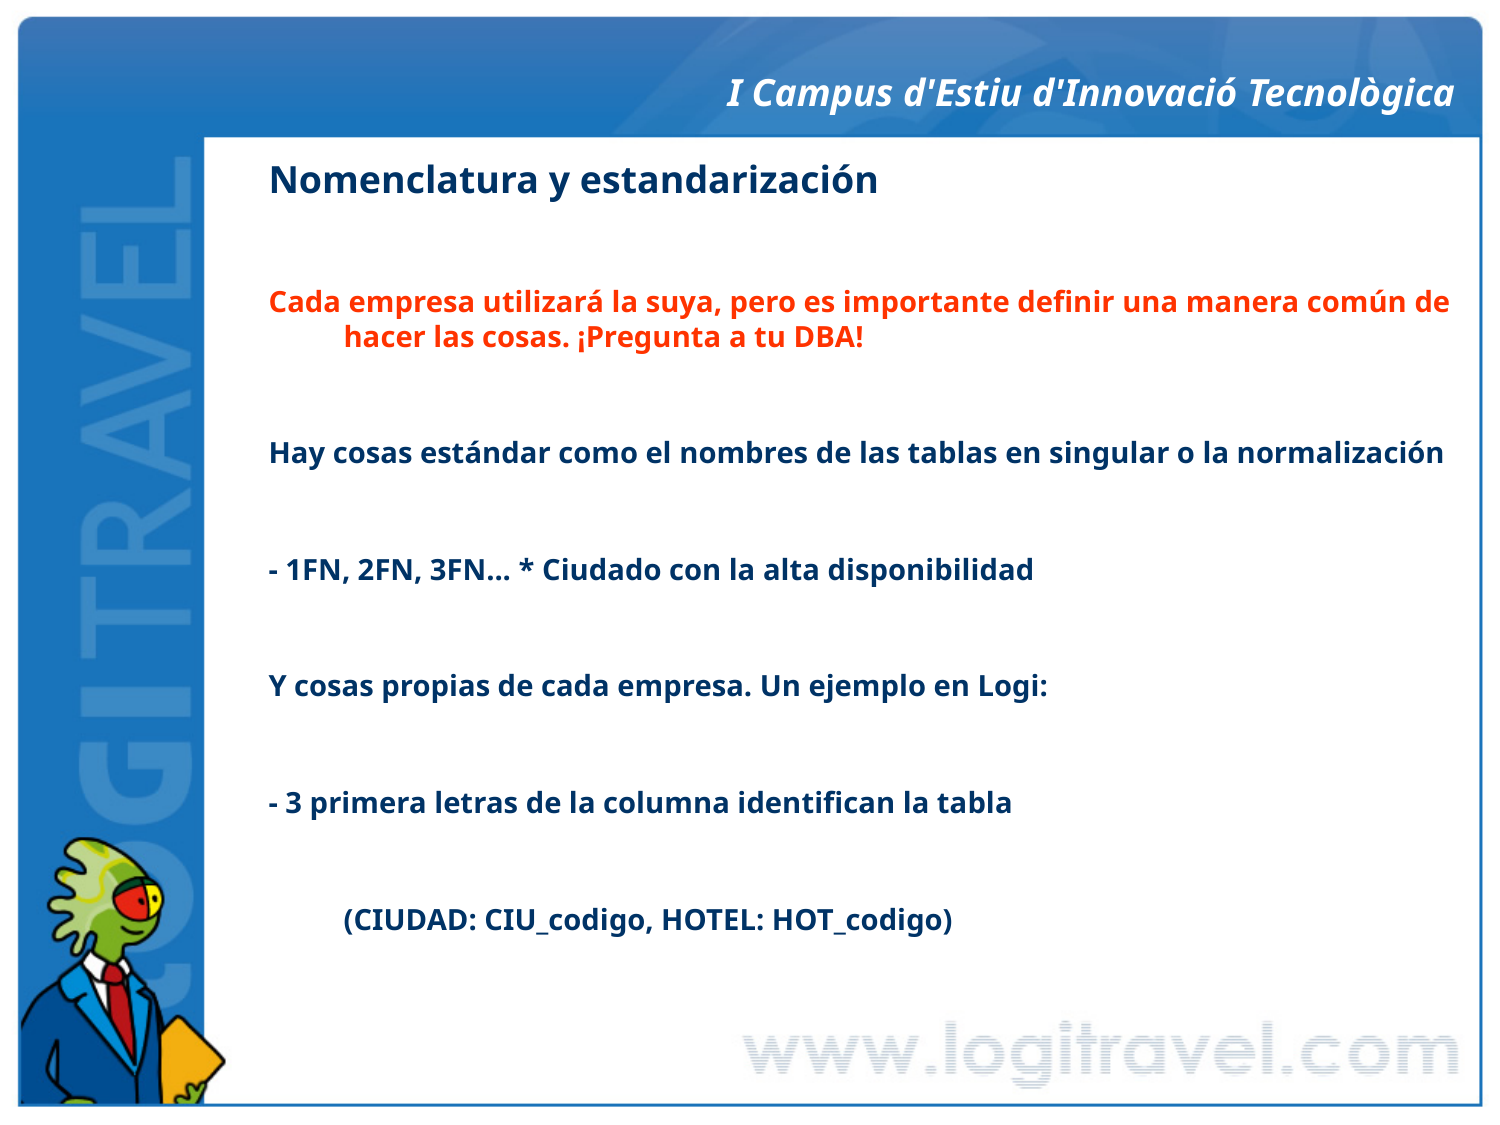

I Campus d'Estiu d'Innovació Tecnològica
Nomenclatura y estandarización
Cada empresa utilizará la suya, pero es importante definir una manera común de hacer las cosas. ¡Pregunta a tu DBA!
Hay cosas estándar como el nombres de las tablas en singular o la normalización
- 1FN, 2FN, 3FN... * Ciudado con la alta disponibilidad
Y cosas propias de cada empresa. Un ejemplo en Logi:
- 3 primera letras de la columna identifican la tabla
	(CIUDAD: CIU_codigo, HOTEL: HOT_codigo)